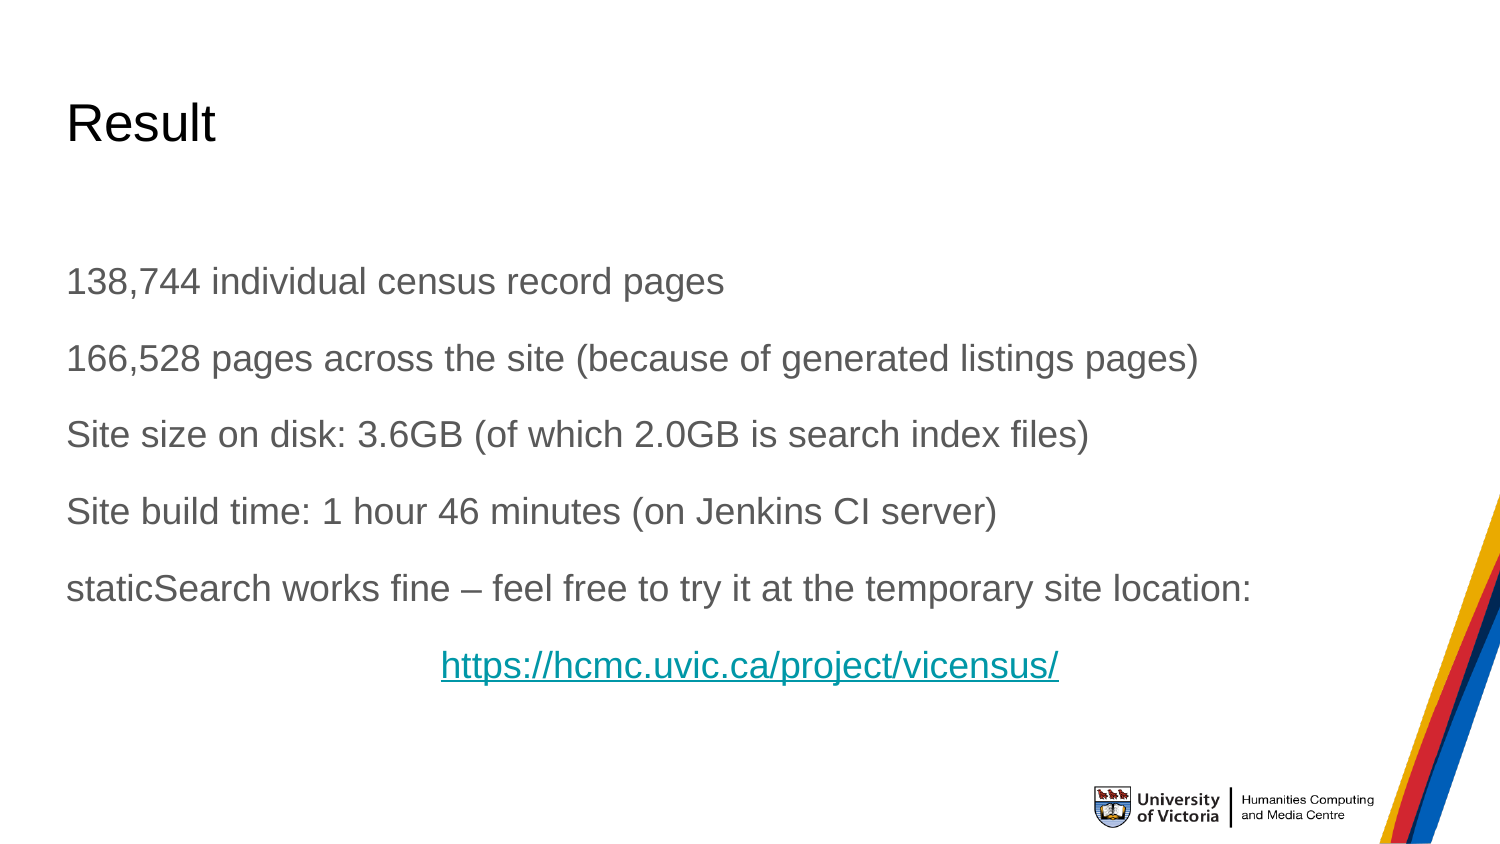

# Result
138,744 individual census record pages
166,528 pages across the site (because of generated listings pages)
Site size on disk: 3.6GB (of which 2.0GB is search index files)
Site build time: 1 hour 46 minutes (on Jenkins CI server)
staticSearch works fine – feel free to try it at the temporary site location:
https://hcmc.uvic.ca/project/vicensus/